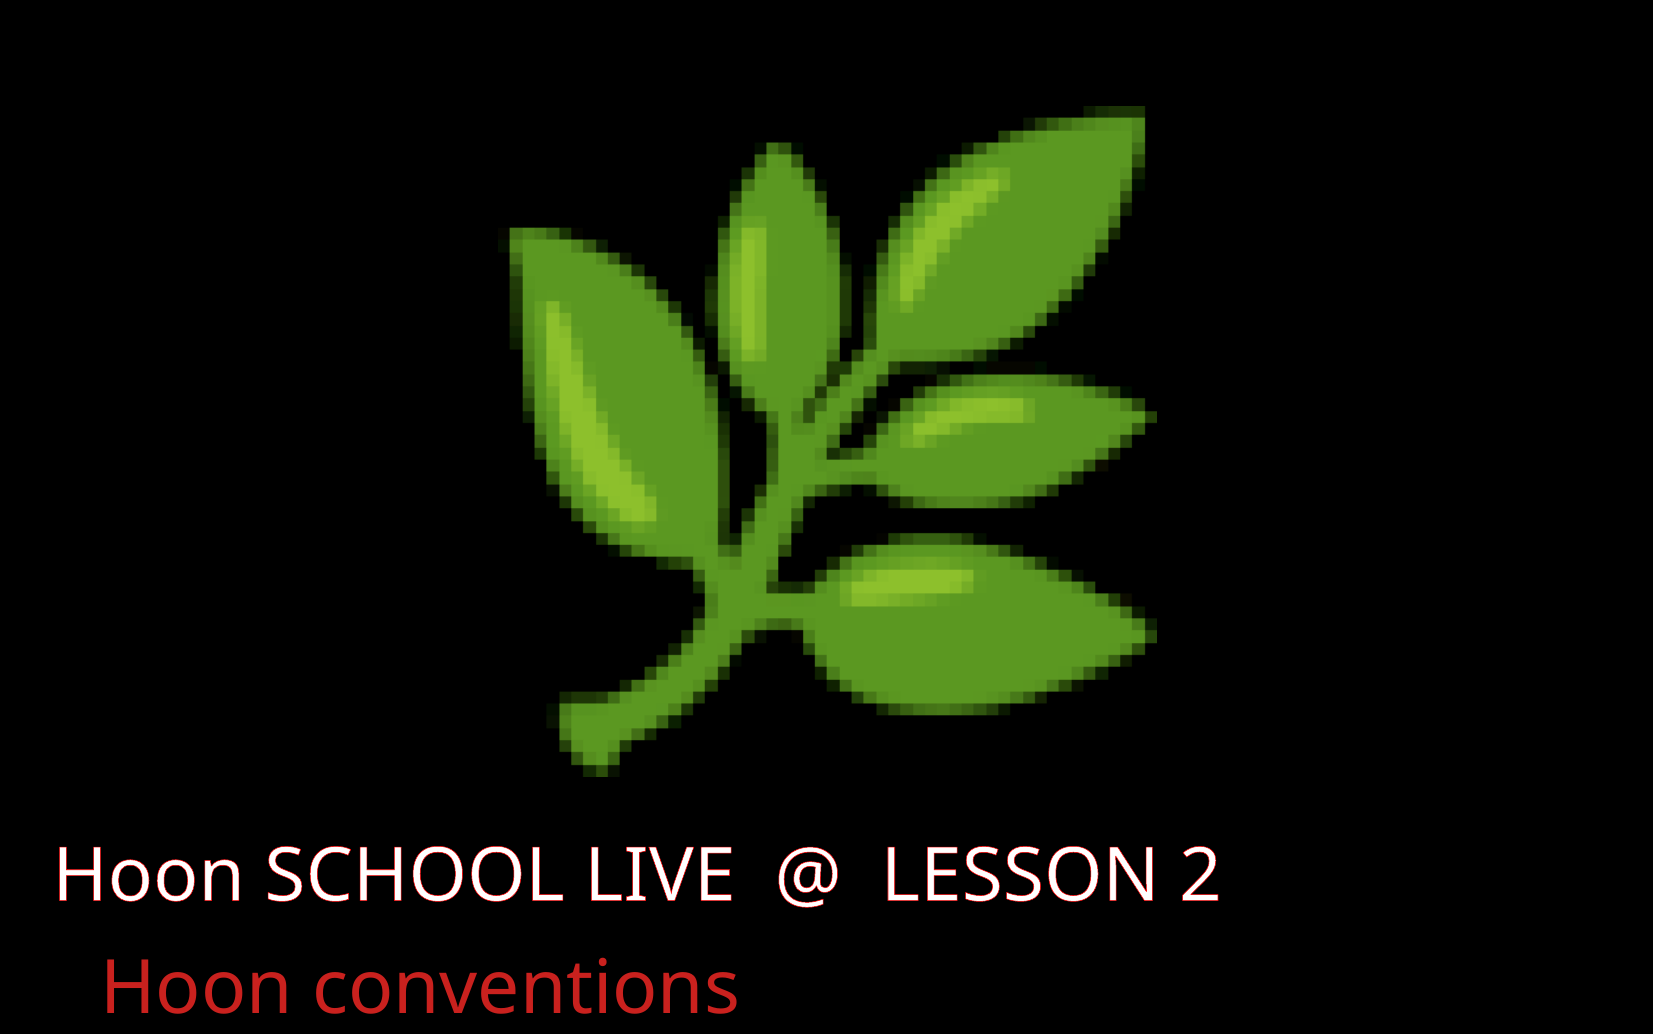

Hoon SCHOOL LIVE @ LESSON 2
AHoon conventions